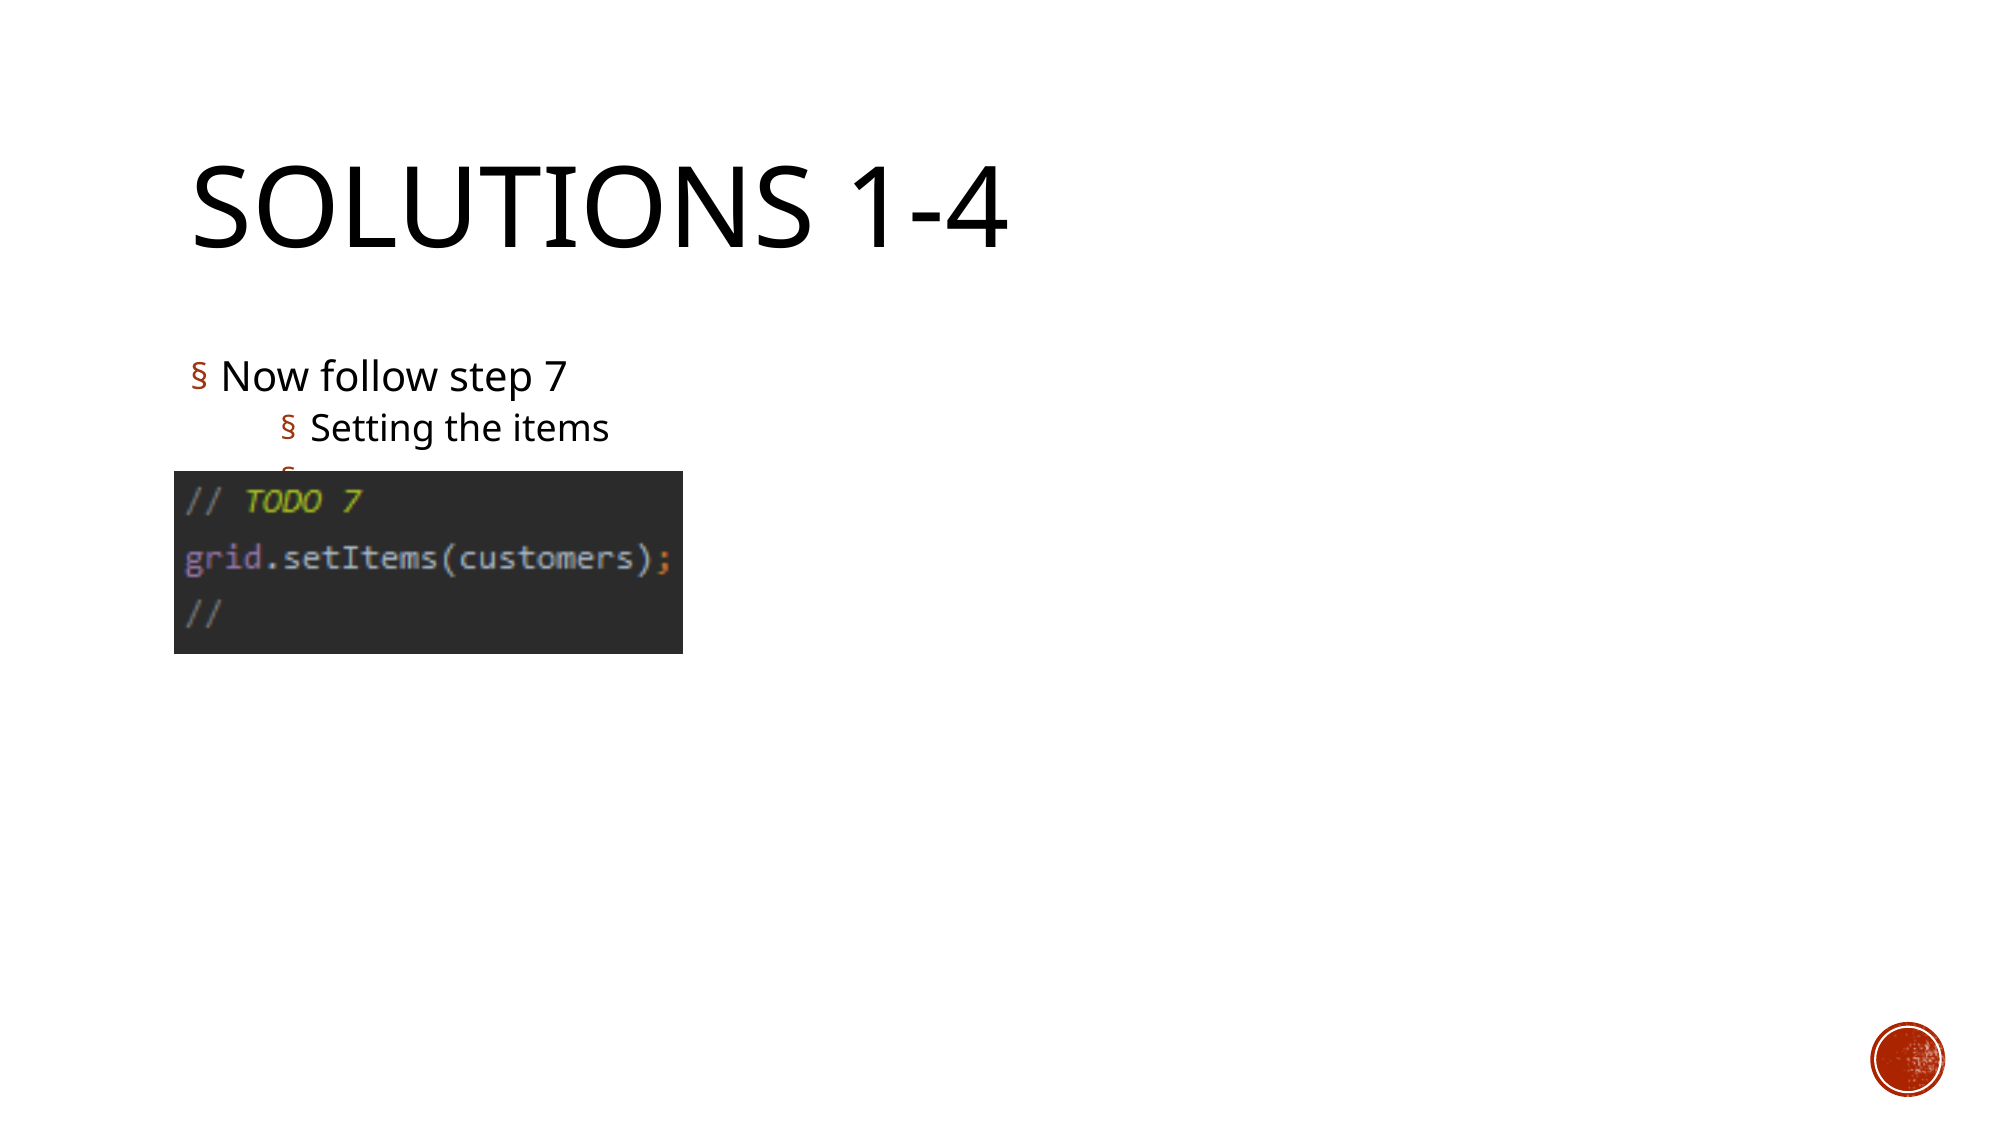

# Solutions 1-4
Now follow step 7
Setting the items